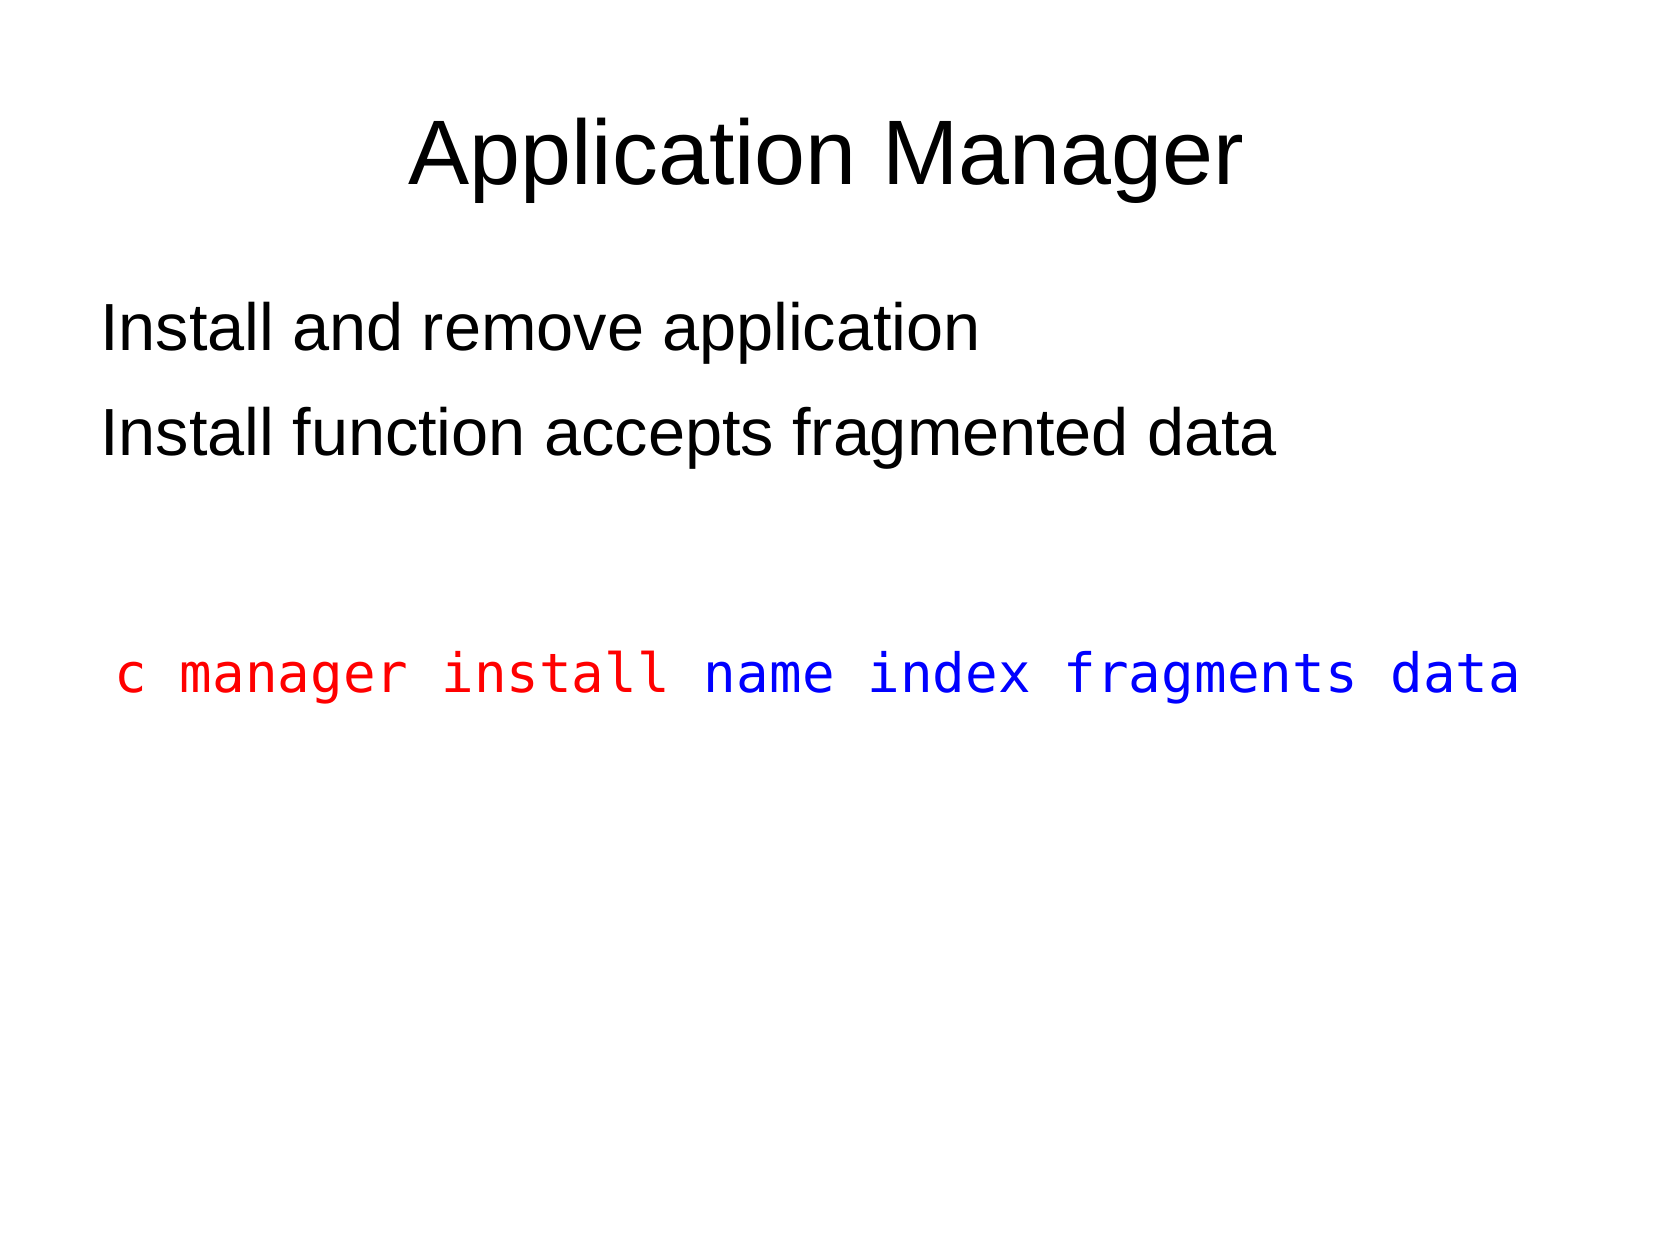

# Application Manager
Install and remove application
Install function accepts fragmented data
c manager install name index fragments data